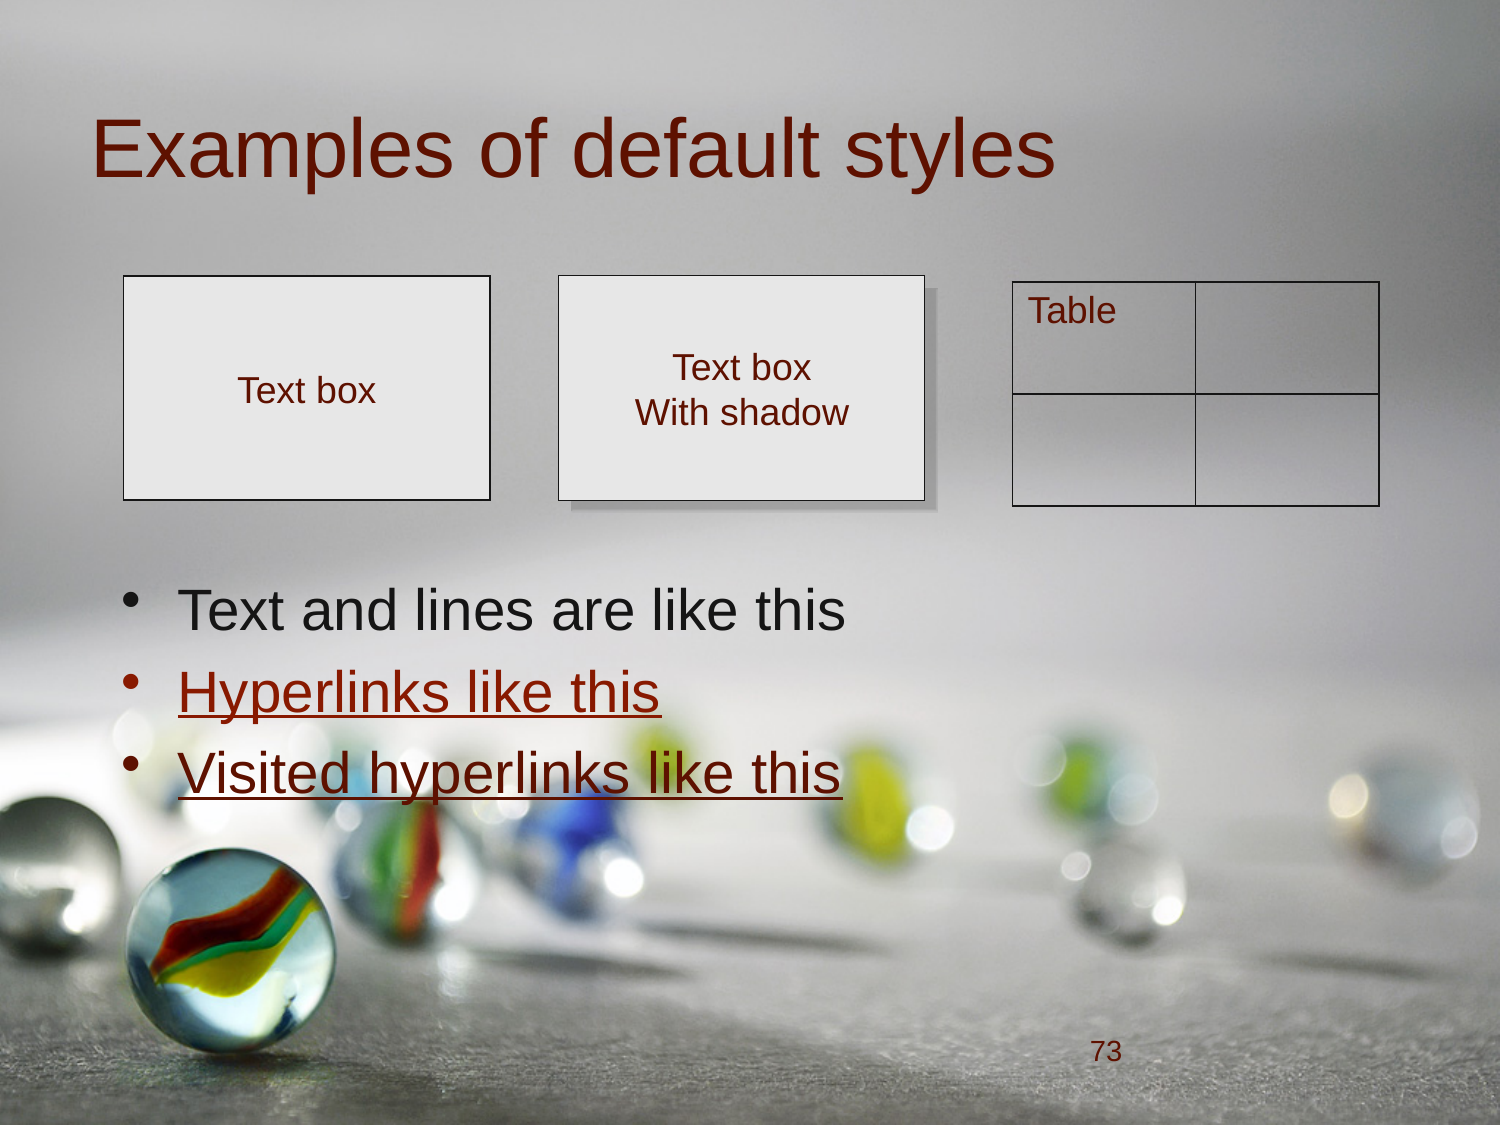

# Examples of default styles
Text box
Text box
With shadow
| Table | |
| --- | --- |
| | |
Text and lines are like this
Hyperlinks like this
Visited hyperlinks like this
Tallinn, 01.01.2016
73